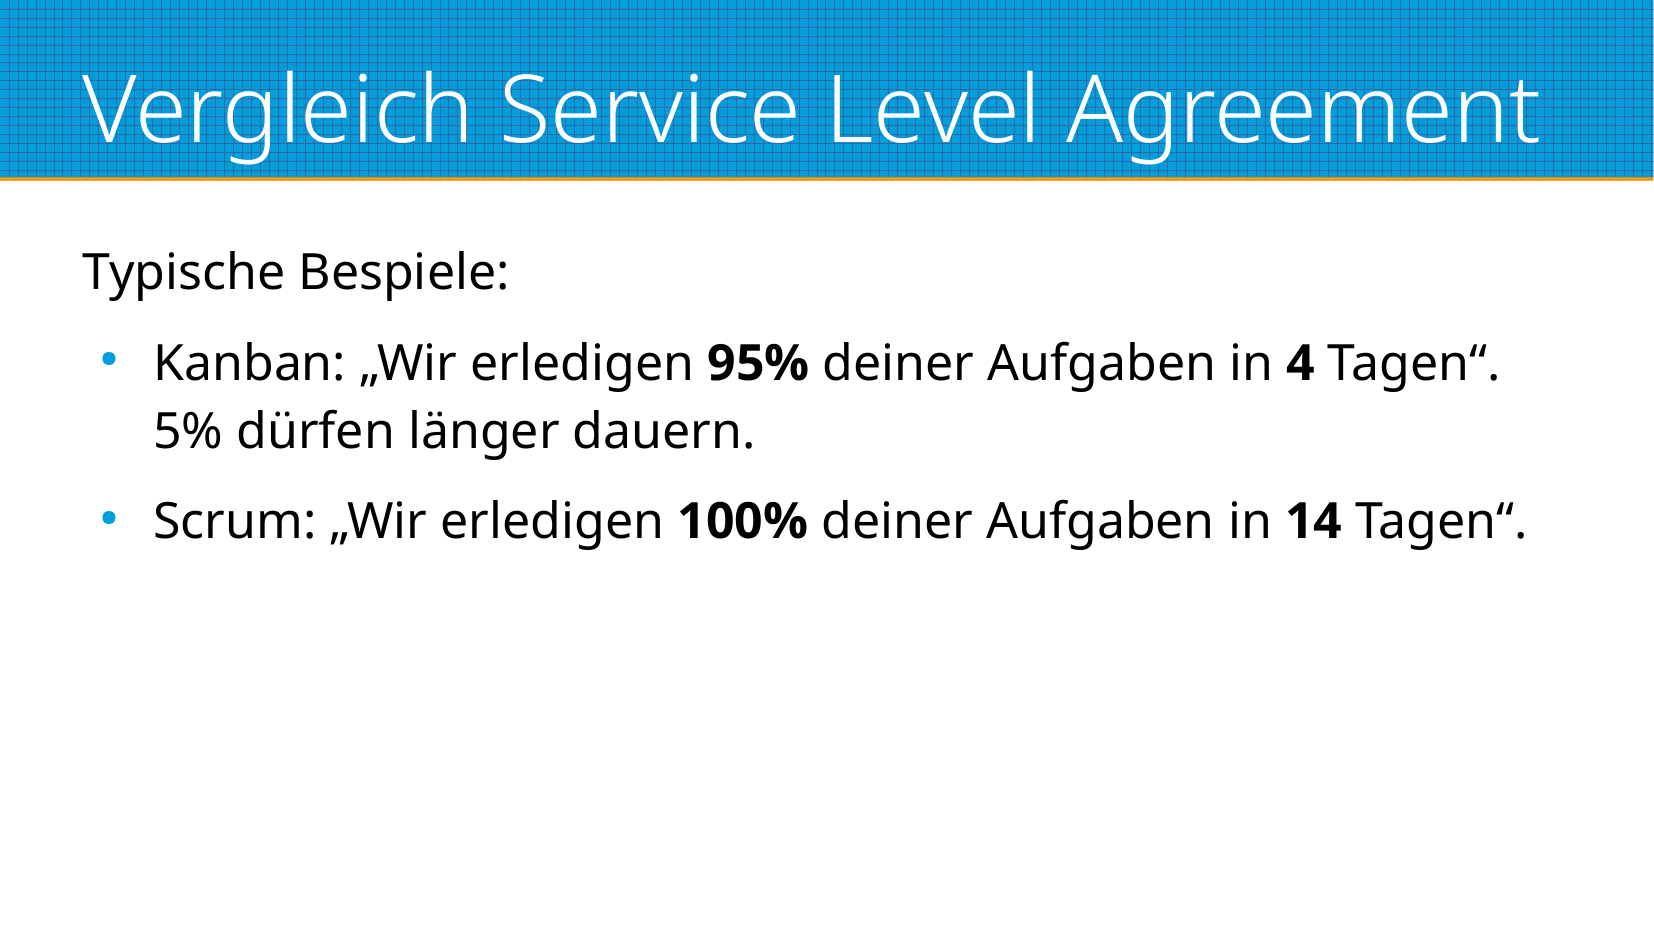

# Vergleich Service Level Agreement
Typische Bespiele:
Kanban: „Wir erledigen 95% deiner Aufgaben in 4 Tagen“.
5% dürfen länger dauern.
Scrum: „Wir erledigen 100% deiner Aufgaben in 14 Tagen“.